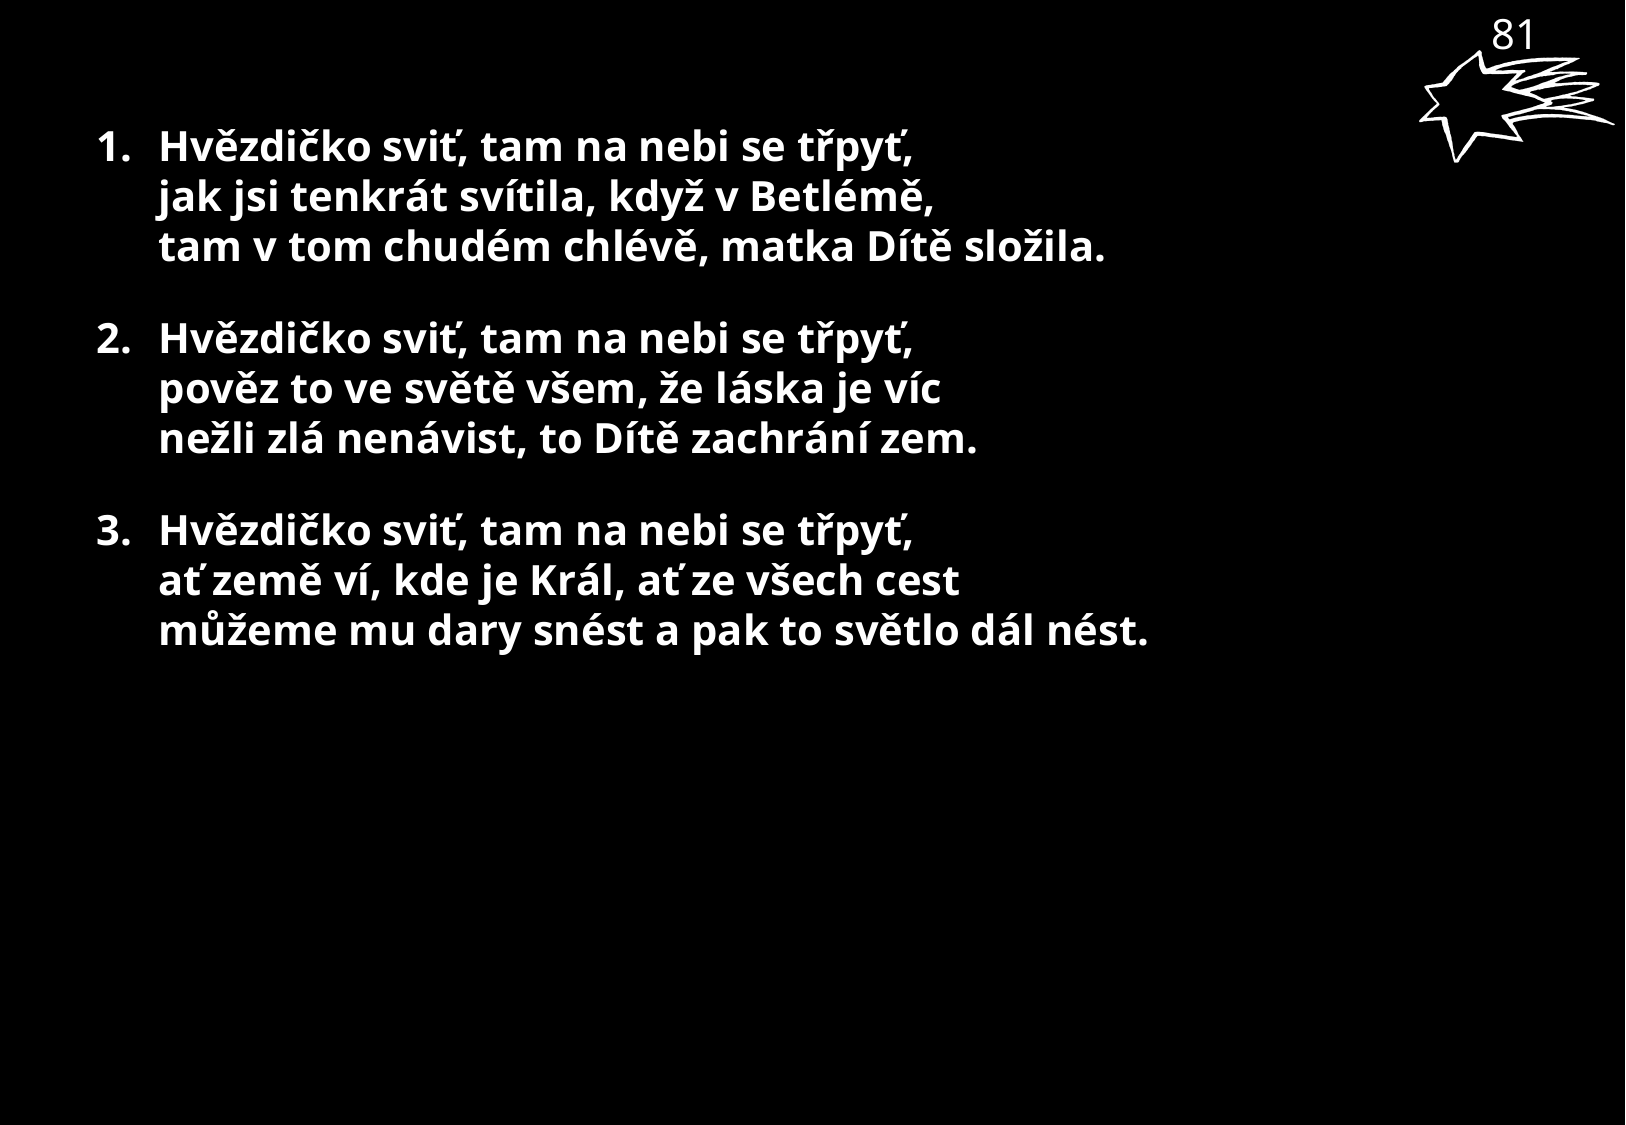

81
# Hvězdičko sviť, tam na nebi se třpyť, jak jsi tenkrát svítila, když v Betlémě, tam v tom chudém chlévě, matka Dítě složila.
Hvězdičko sviť, tam na nebi se třpyť,
pověz to ve světě všem, že láska je víc
nežli zlá nenávist, to Dítě zachrání zem.
Hvězdičko sviť, tam na nebi se třpyť,
ať země ví, kde je Král, ať ze všech cest
můžeme mu dary snést a pak to světlo dál nést.